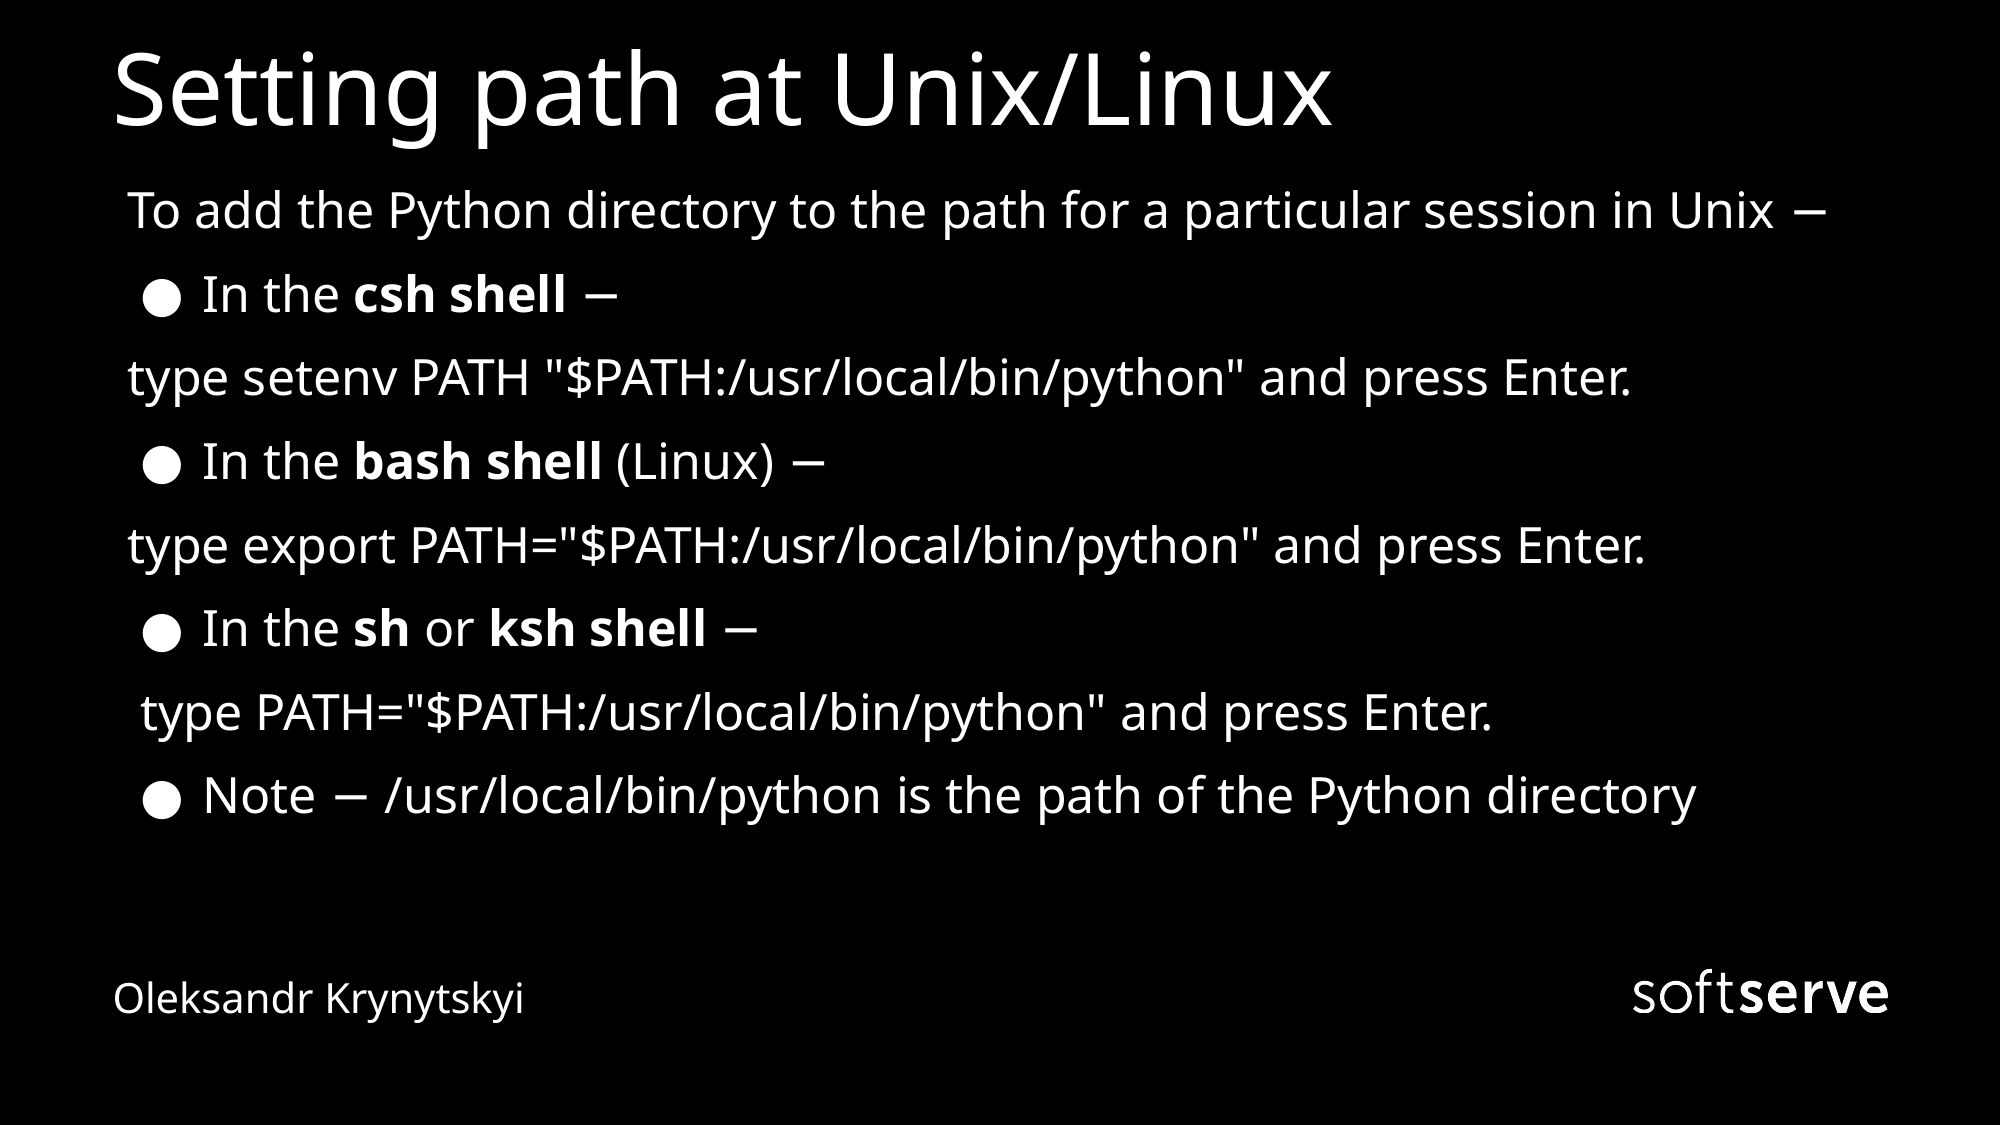

# Setting path at Unix/Linux
To add the Python directory to the path for a particular session in Unix −
In the csh shell −
type setenv PATH "$PATH:/usr/local/bin/python" and press Enter.
In the bash shell (Linux) −
type export PATH="$PATH:/usr/local/bin/python" and press Enter.
In the sh or ksh shell −
 type PATH="$PATH:/usr/local/bin/python" and press Enter.
Note − /usr/local/bin/python is the path of the Python directory
Oleksandr Krynytskyi